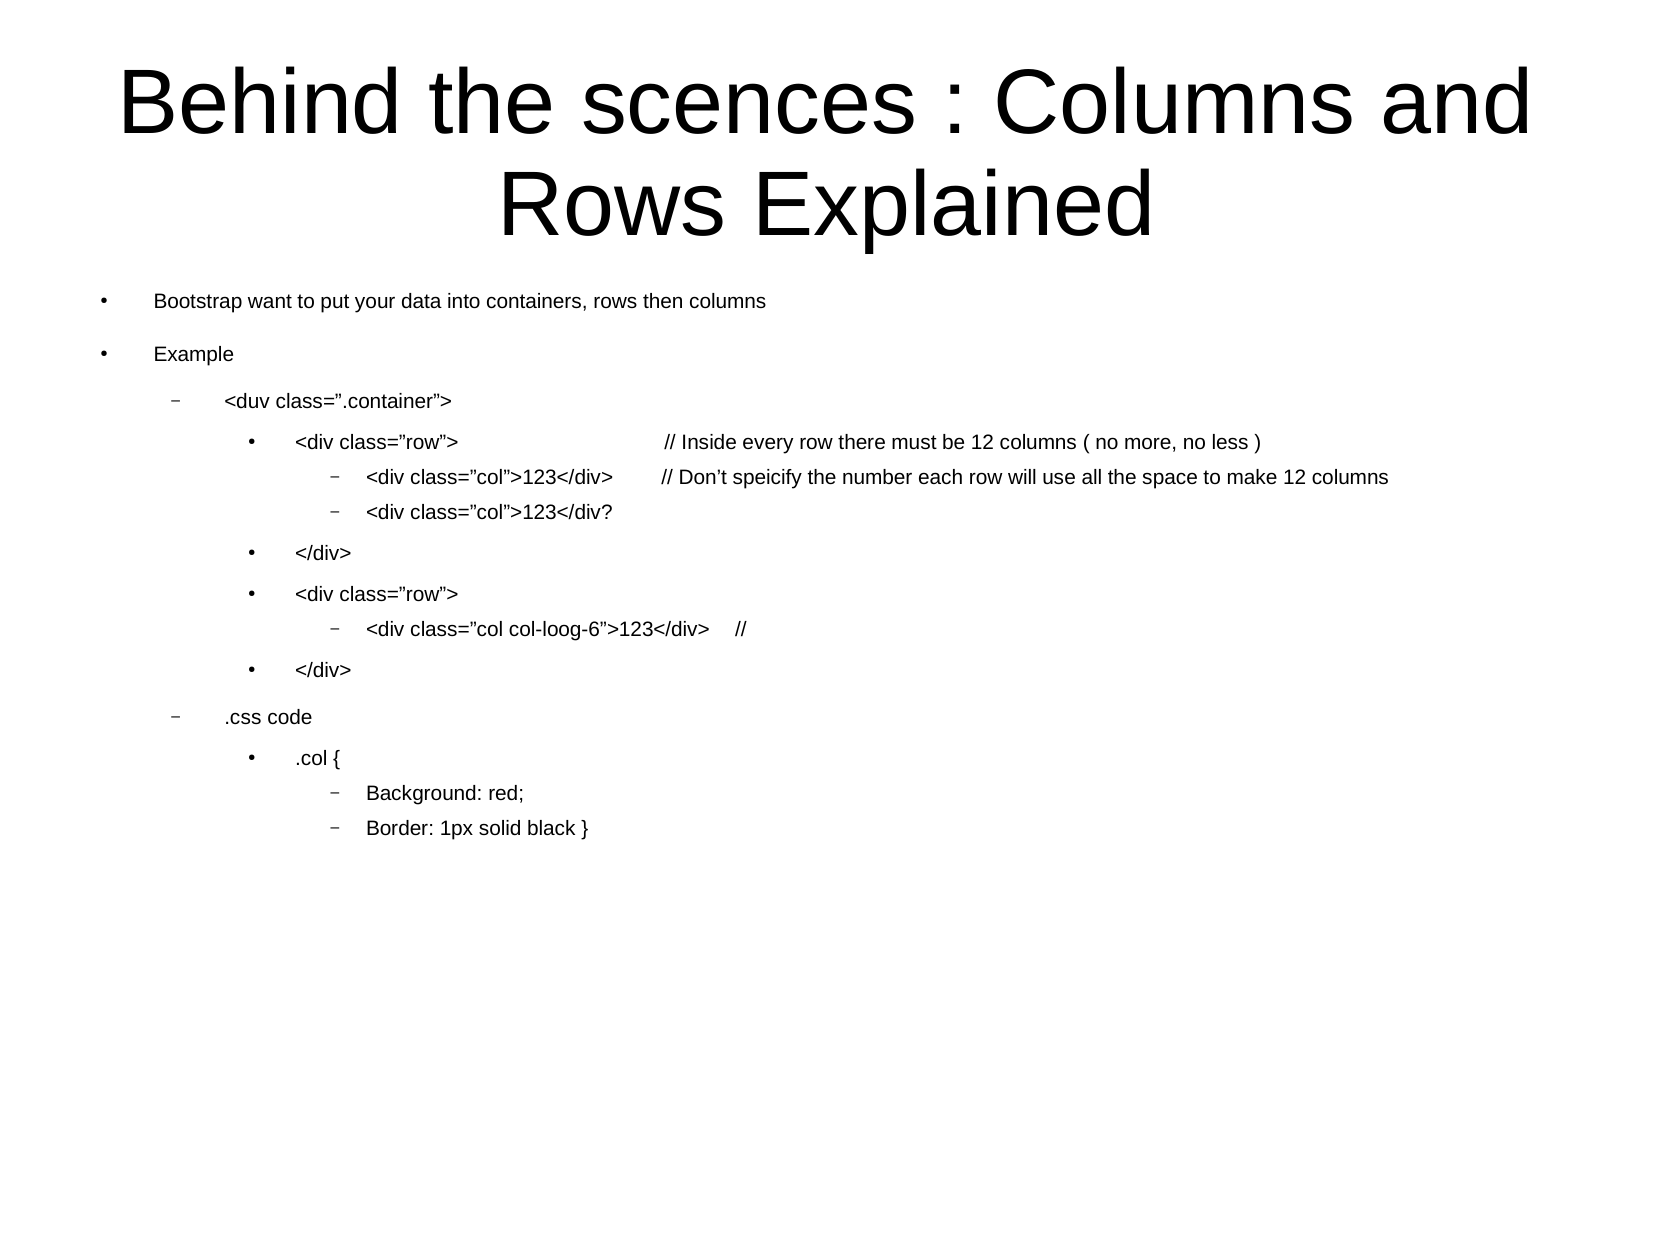

# Behind the scences : Columns and Rows Explained
Bootstrap want to put your data into containers, rows then columns
Example
<duv class=”.container”>
<div class=”row”>			// Inside every row there must be 12 columns ( no more, no less )
<div class=”col”>123</div>	// Don’t speicify the number each row will use all the space to make 12 columns
<div class=”col”>123</div?
</div>
<div class=”row”>
<div class=”col col-loog-6”>123</div> 	//
</div>
.css code
.col {
Background: red;
Border: 1px solid black }